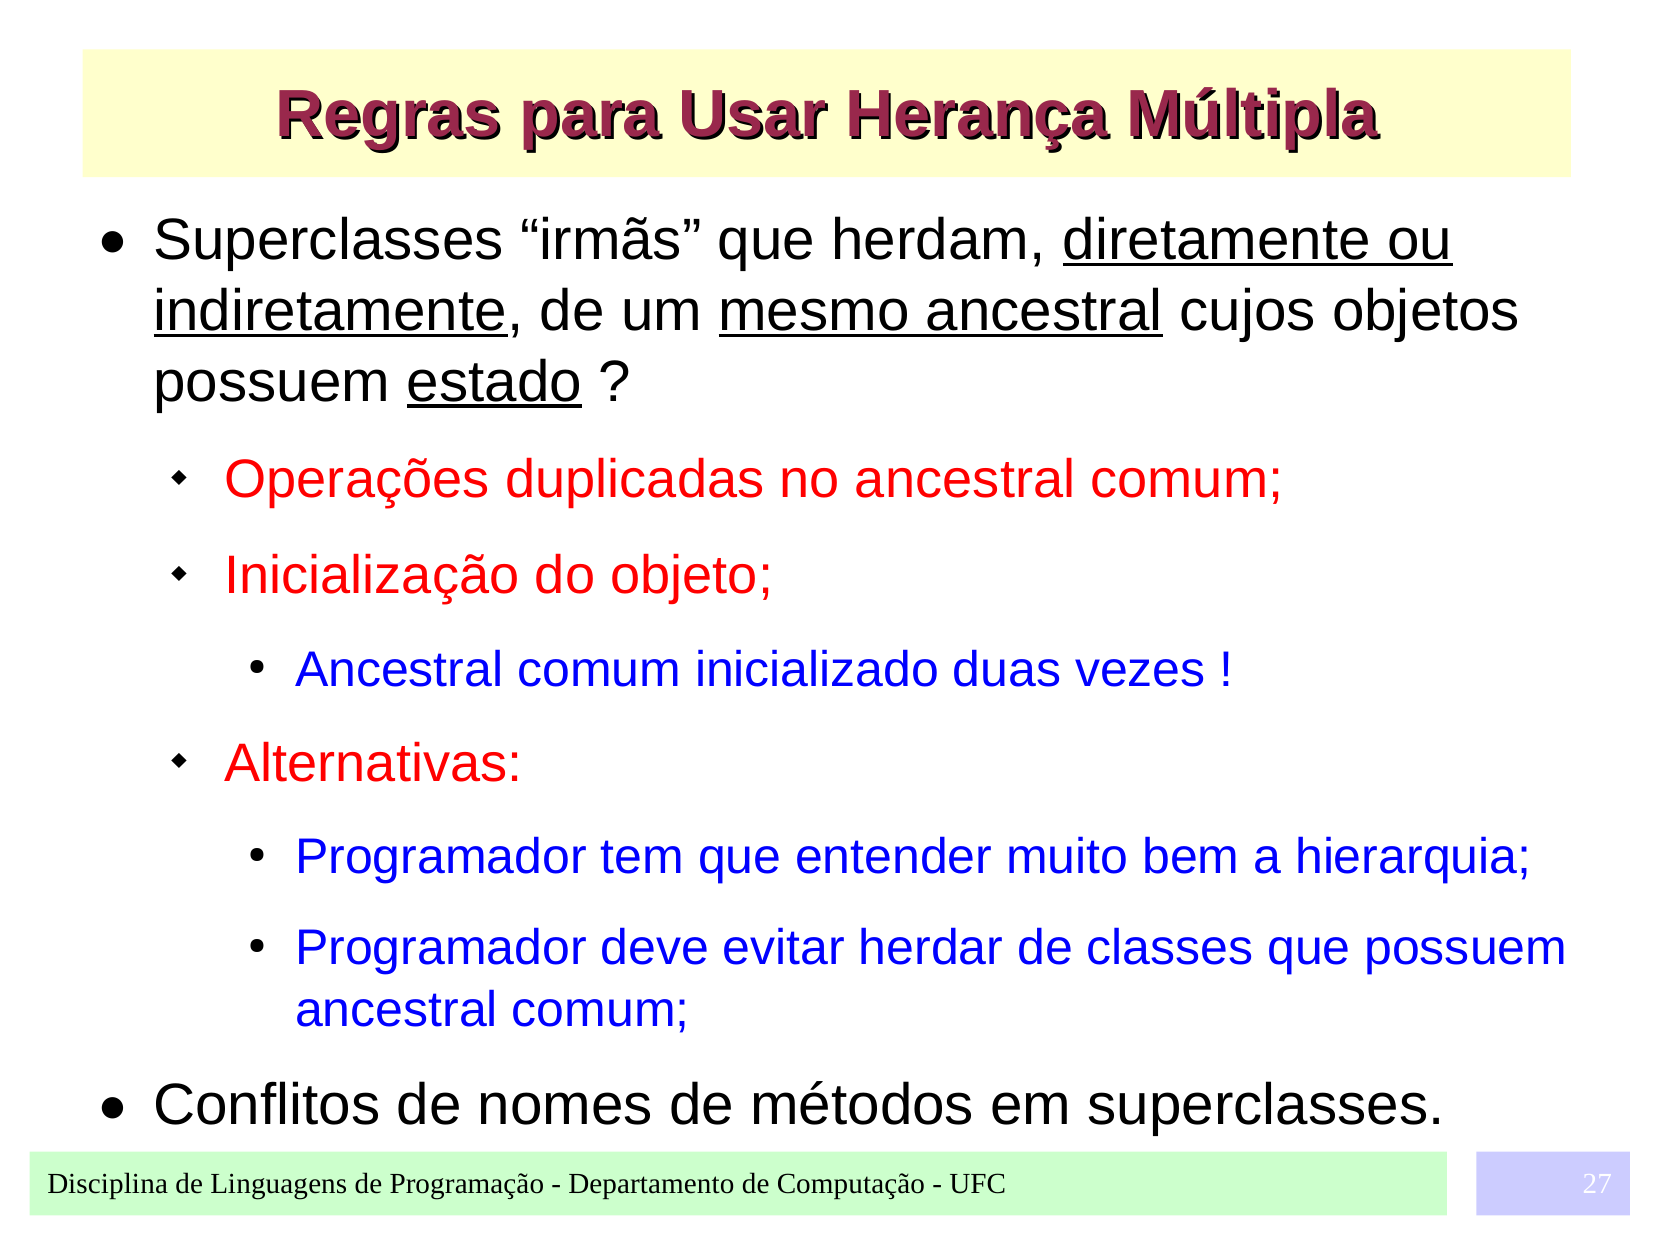

# Regras para Usar Herança Múltipla
Superclasses “irmãs” que herdam, diretamente ou indiretamente, de um mesmo ancestral cujos objetos possuem estado ?
Operações duplicadas no ancestral comum;
Inicialização do objeto;
Ancestral comum inicializado duas vezes !
Alternativas:
Programador tem que entender muito bem a hierarquia;
Programador deve evitar herdar de classes que possuem ancestral comum;
Conflitos de nomes de métodos em superclasses.
Disciplina de Linguagens de Programação - Departamento de Computação - UFC
27